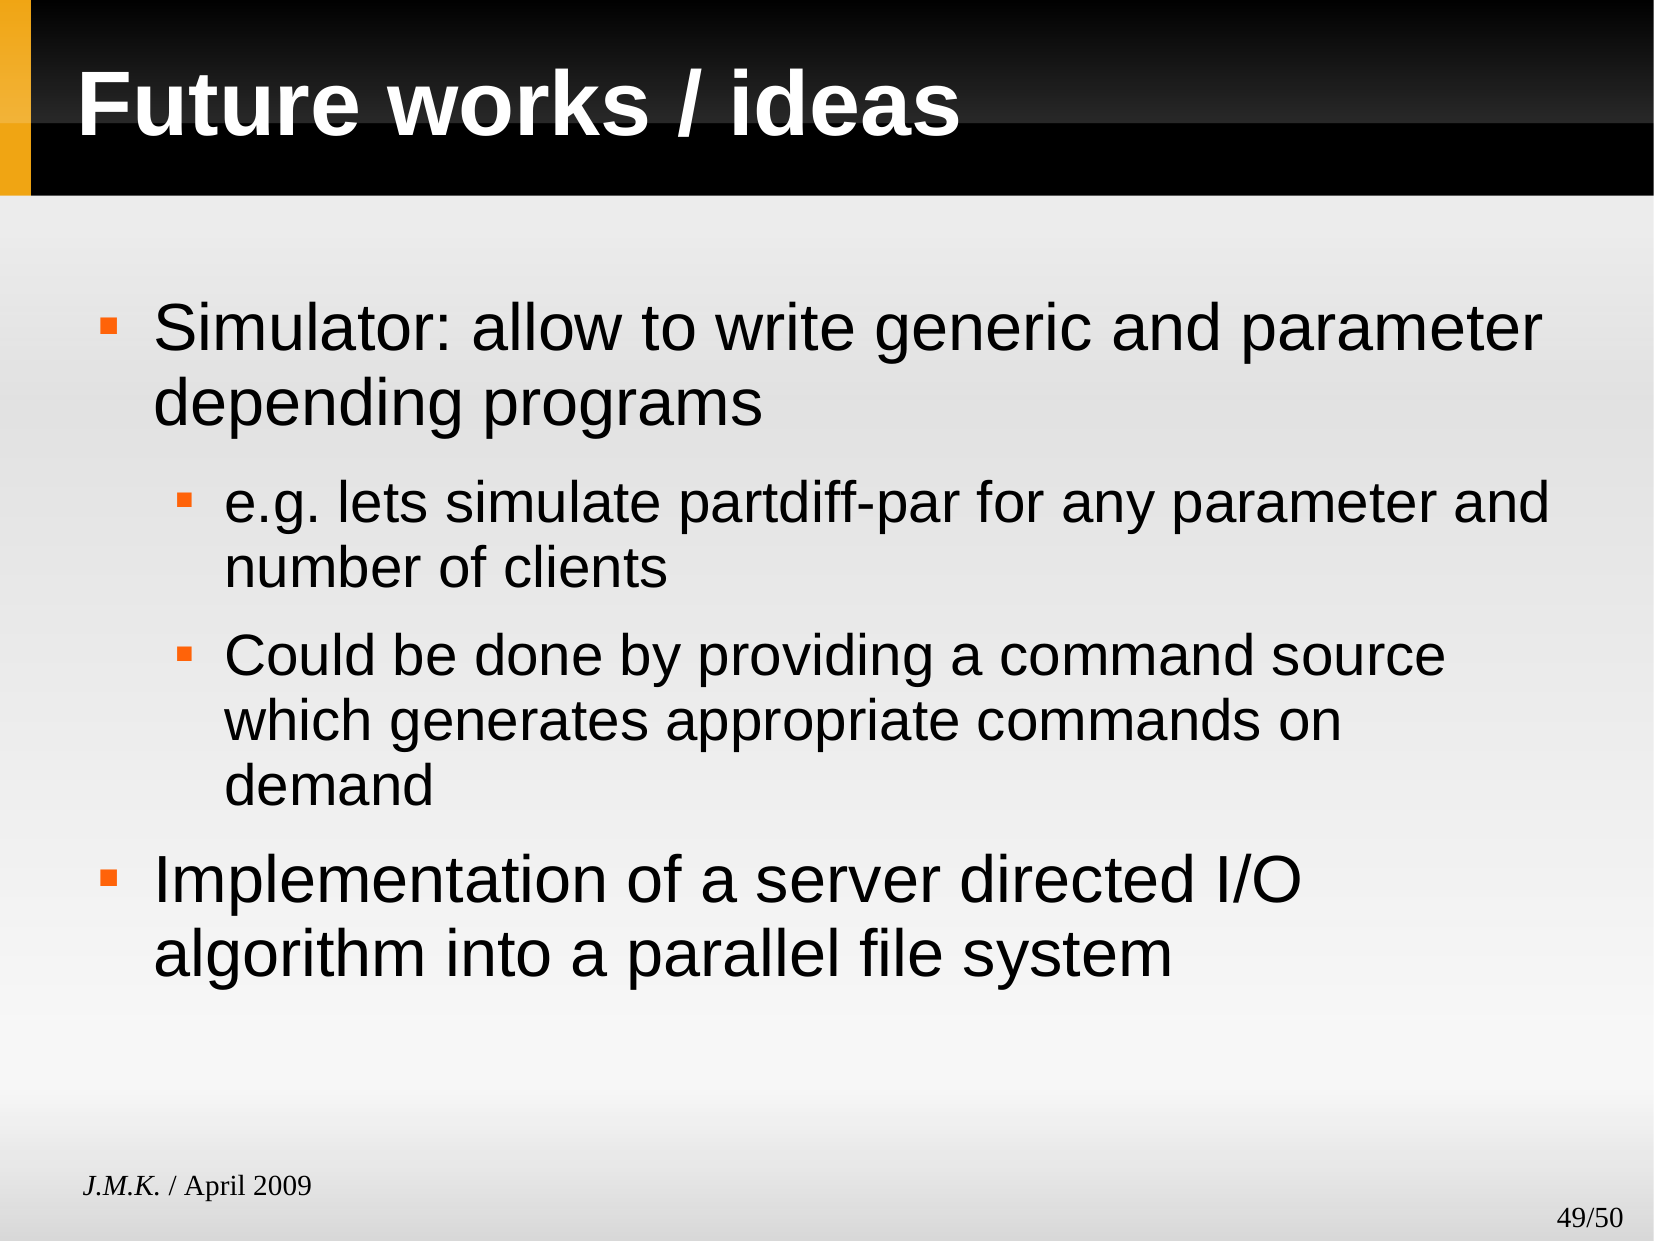

# Future works / ideas
Simulator: allow to write generic and parameter depending programs
e.g. lets simulate partdiff-par for any parameter and number of clients
Could be done by providing a command source which generates appropriate commands on demand
Implementation of a server directed I/O algorithm into a parallel file system